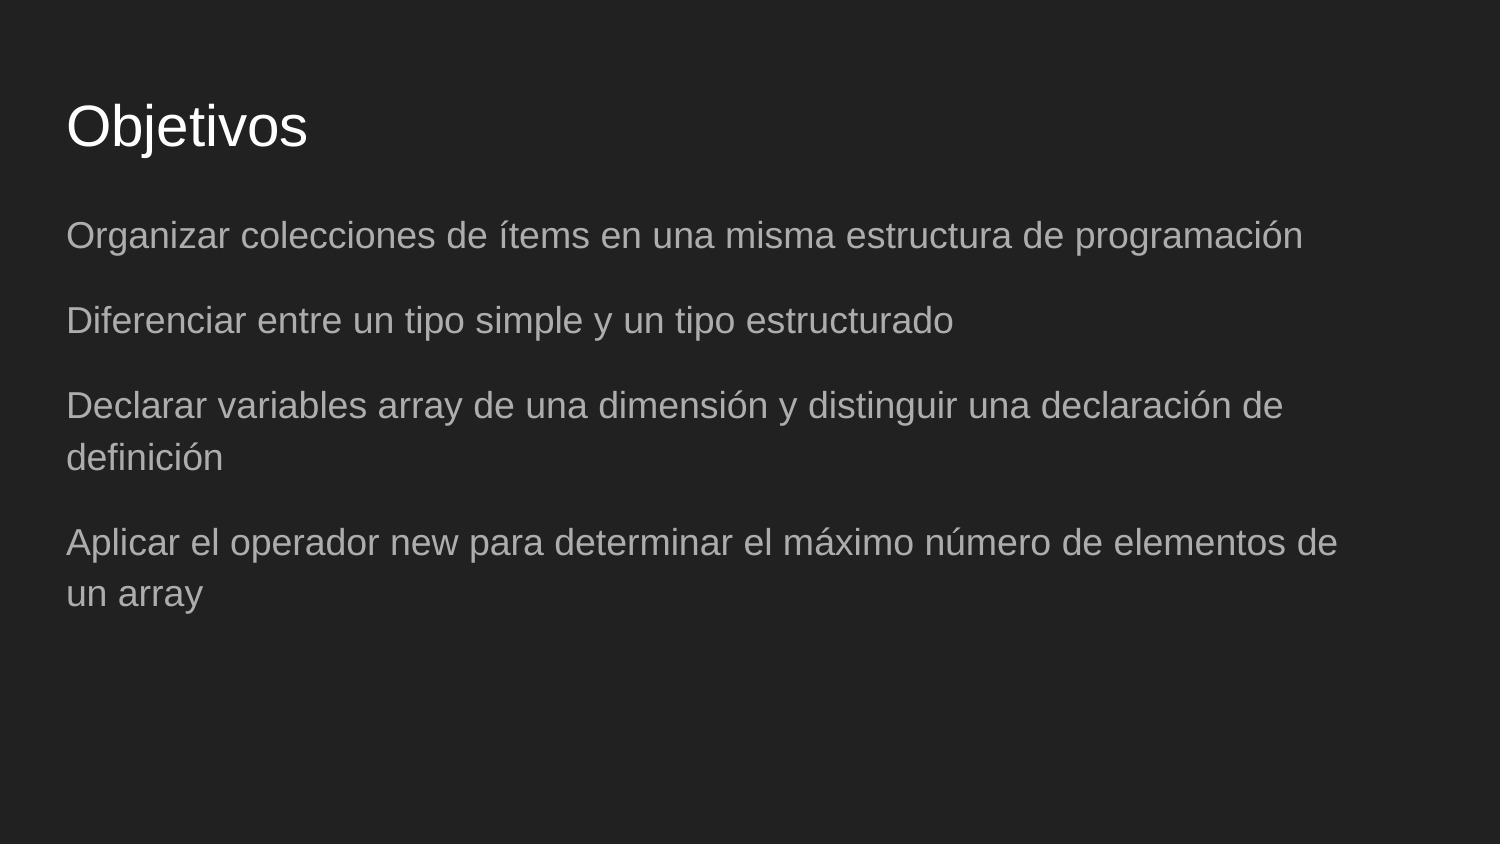

# Objetivos
Organizar colecciones de ítems en una misma estructura de programación
Diferenciar entre un tipo simple y un tipo estructurado
Declarar variables array de una dimensión y distinguir una declaración de definición
Aplicar el operador new para determinar el máximo número de elementos de
un array